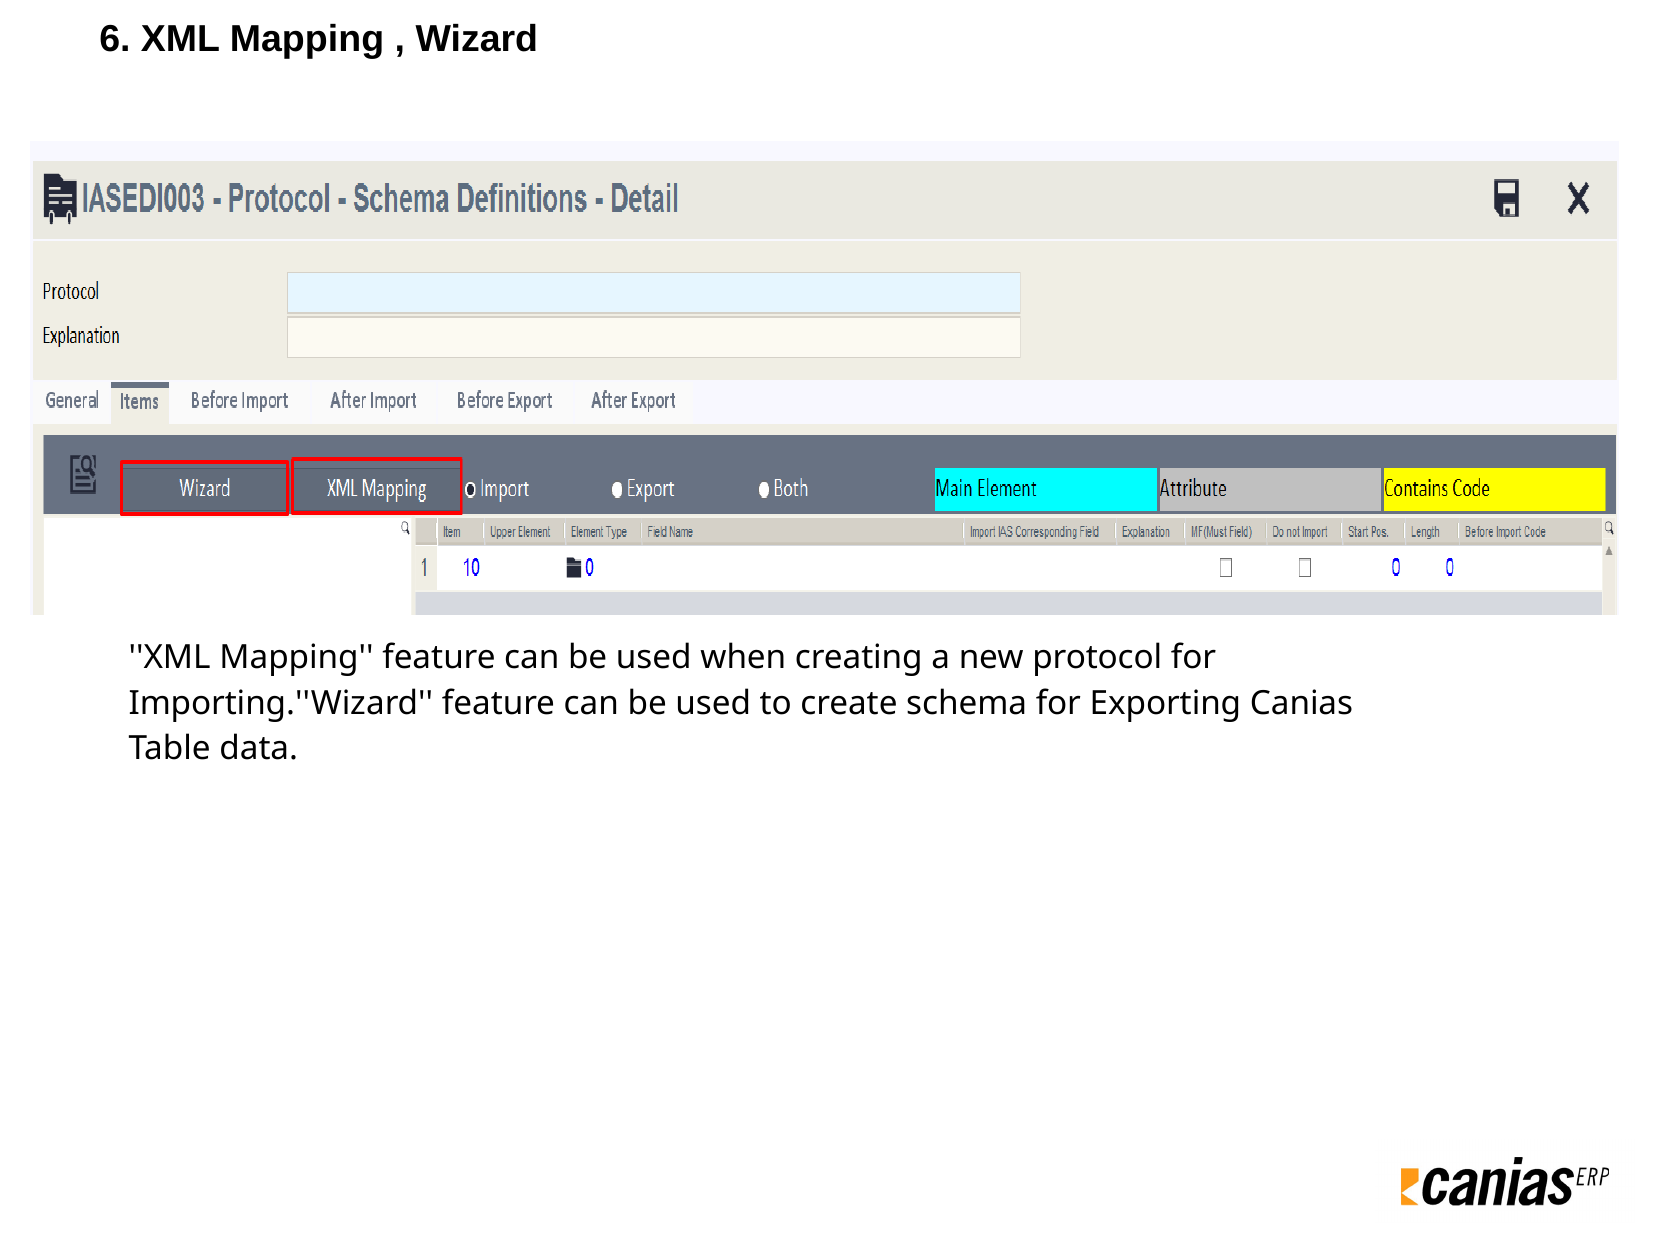

6. XML Mapping , Wizard
''XML Mapping'' feature can be used when creating a new protocol for Importing.''Wizard'' feature can be used to create schema for Exporting Canias Table data.